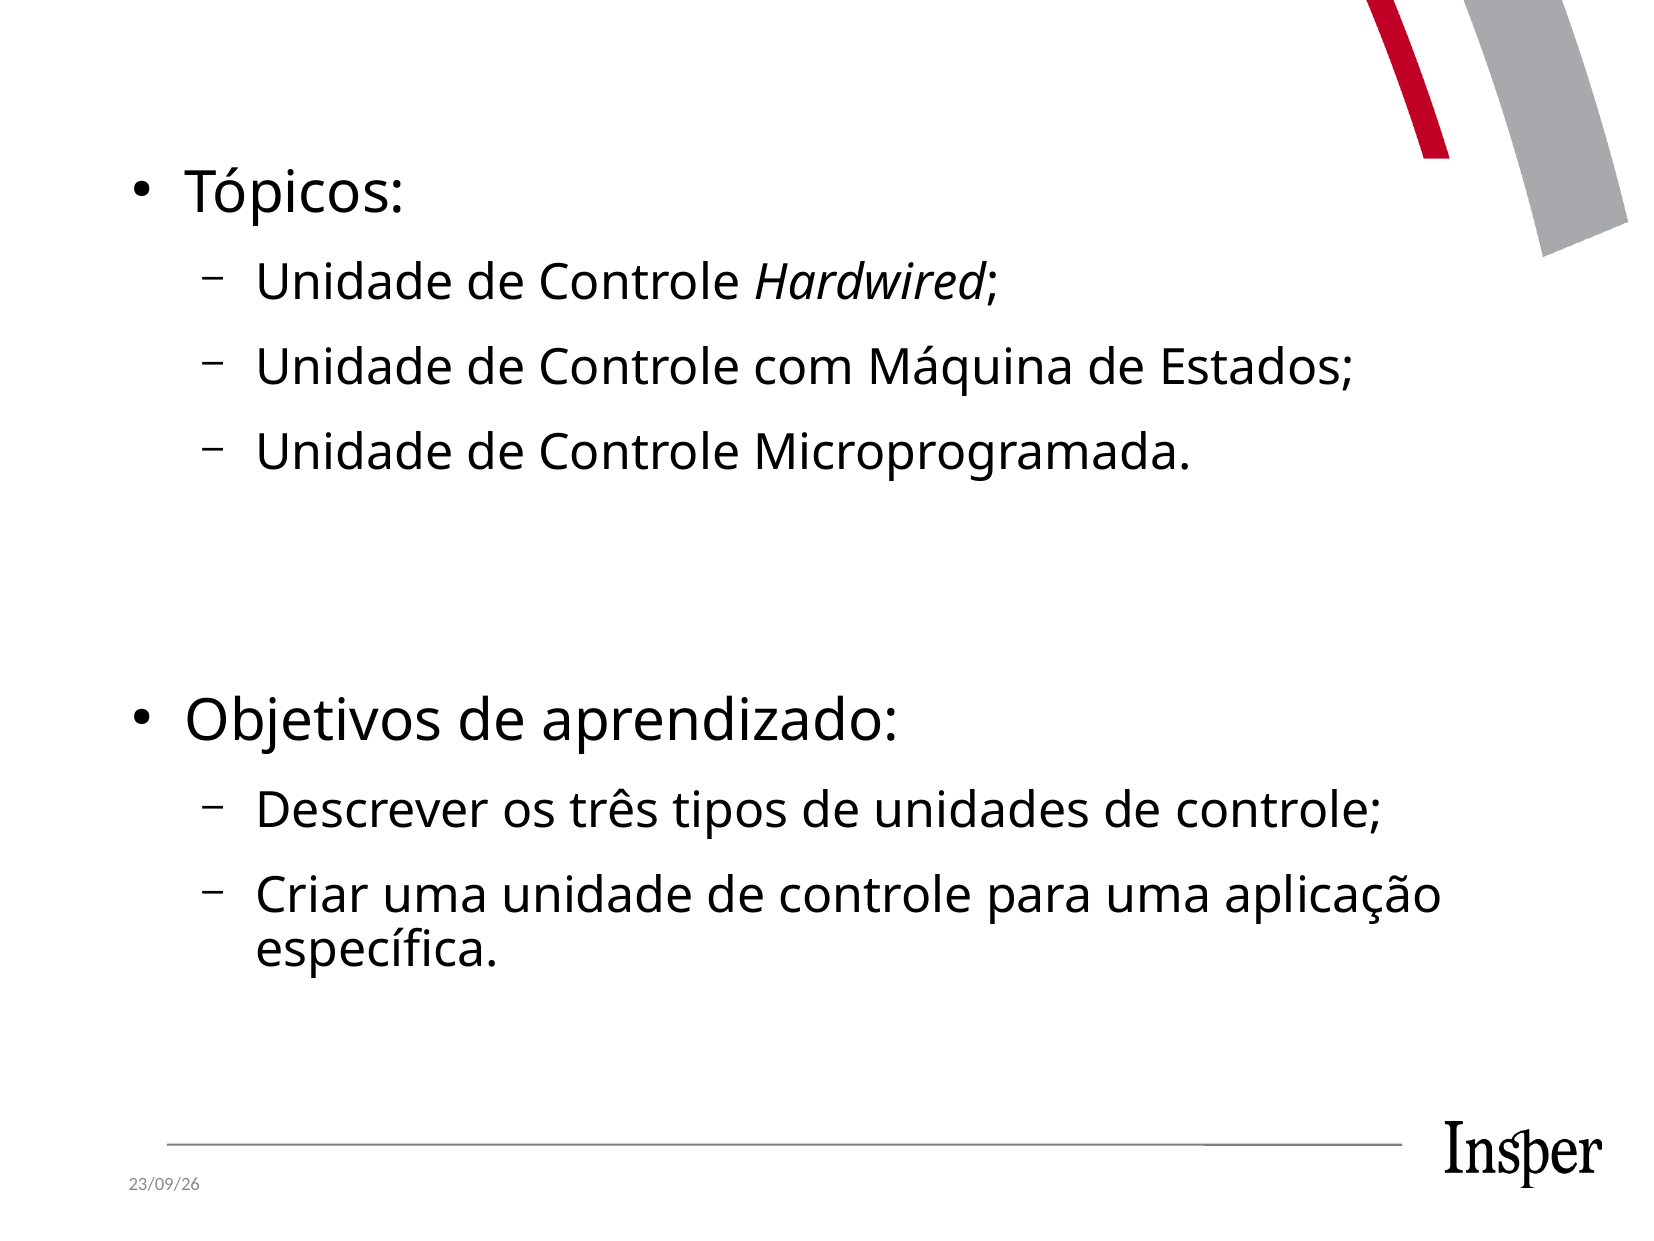

# Tópicos:
Unidade de Controle Hardwired;
Unidade de Controle com Máquina de Estados;
Unidade de Controle Microprogramada.
Objetivos de aprendizado:
Descrever os três tipos de unidades de controle;
Criar uma unidade de controle para uma aplicação específica.